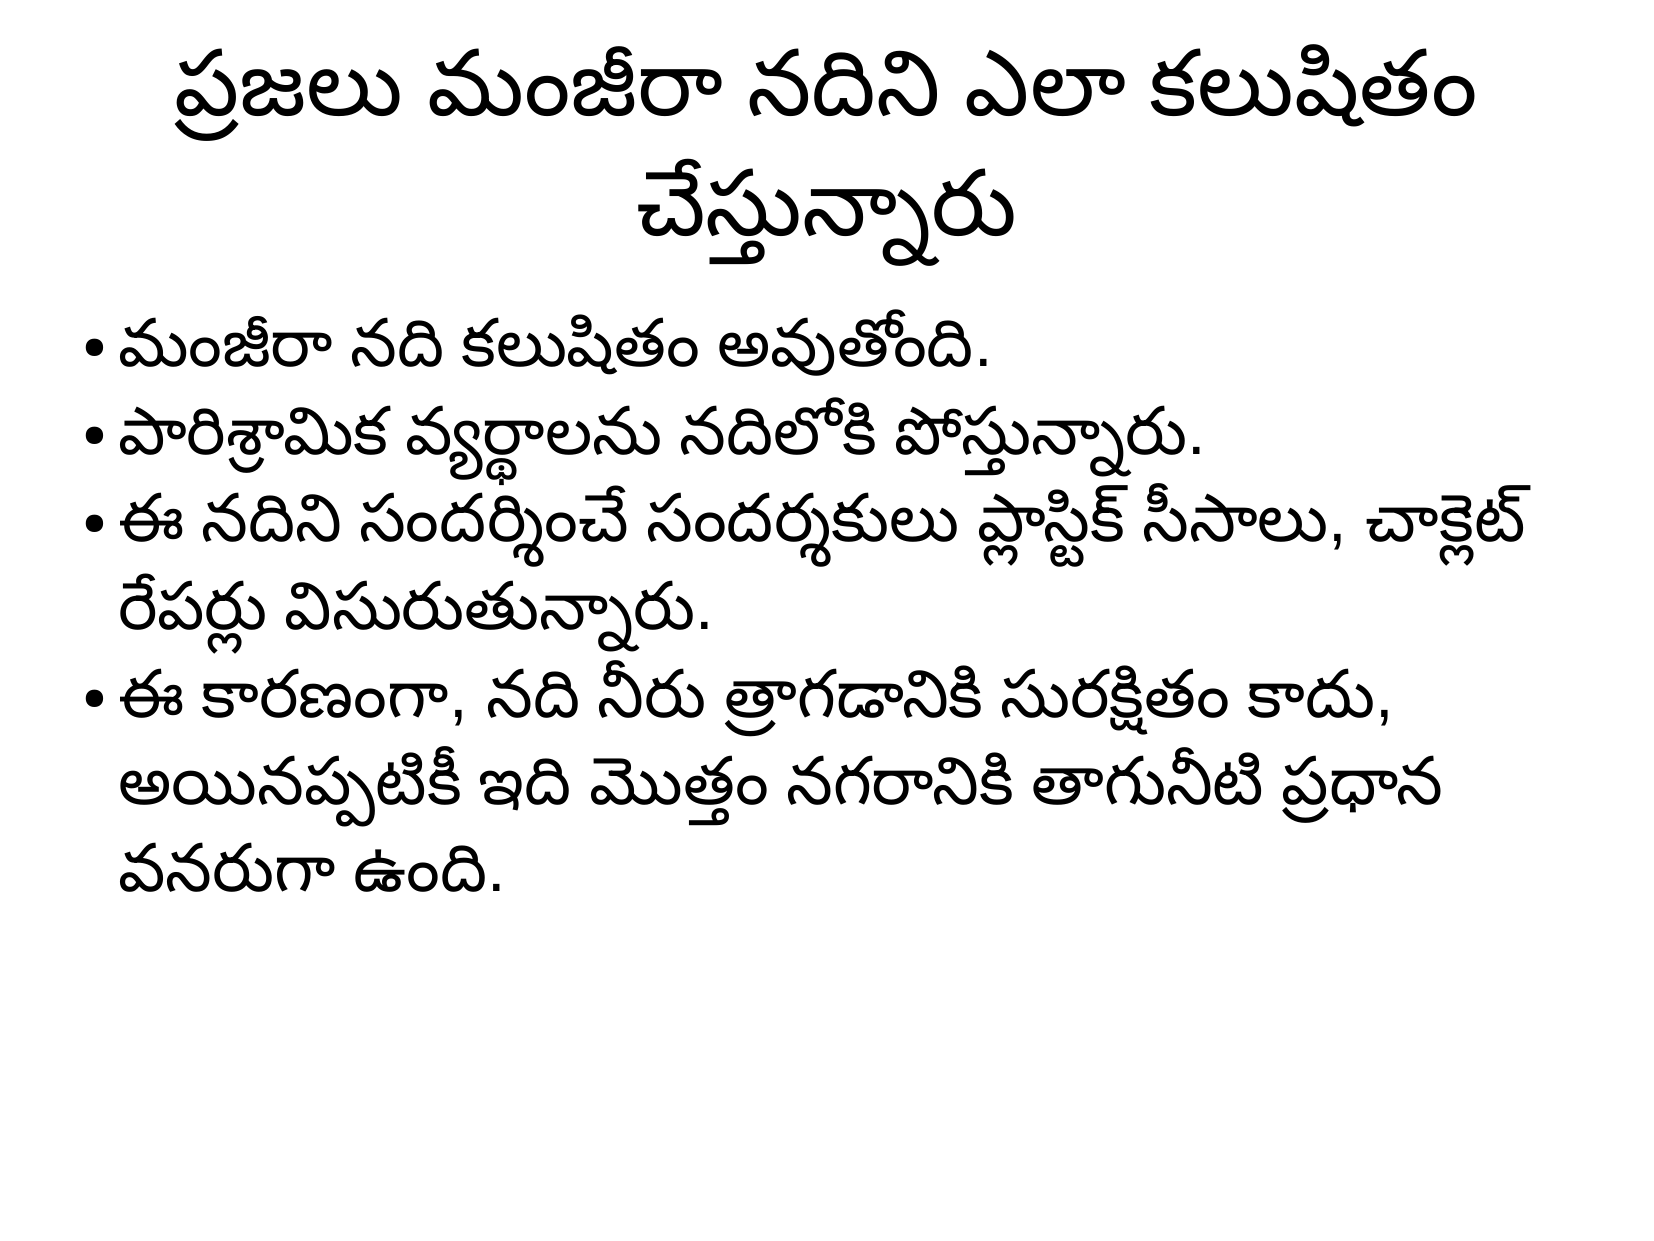

# ప్రజలు మంజీరా నదిని ఎలా కలుషితం చేస్తున్నారు
మంజీరా నది కలుషితం అవుతోంది.
పారిశ్రామిక వ్యర్థాలను నదిలోకి పోస్తున్నారు.
ఈ నదిని సందర్శించే సందర్శకులు ప్లాస్టిక్ సీసాలు, చాక్లెట్ రేపర్లు విసురుతున్నారు.
ఈ కారణంగా, నది నీరు త్రాగడానికి సురక్షితం కాదు, అయినప్పటికీ ఇది మొత్తం నగరానికి తాగునీటి ప్రధాన వనరుగా ఉంది.